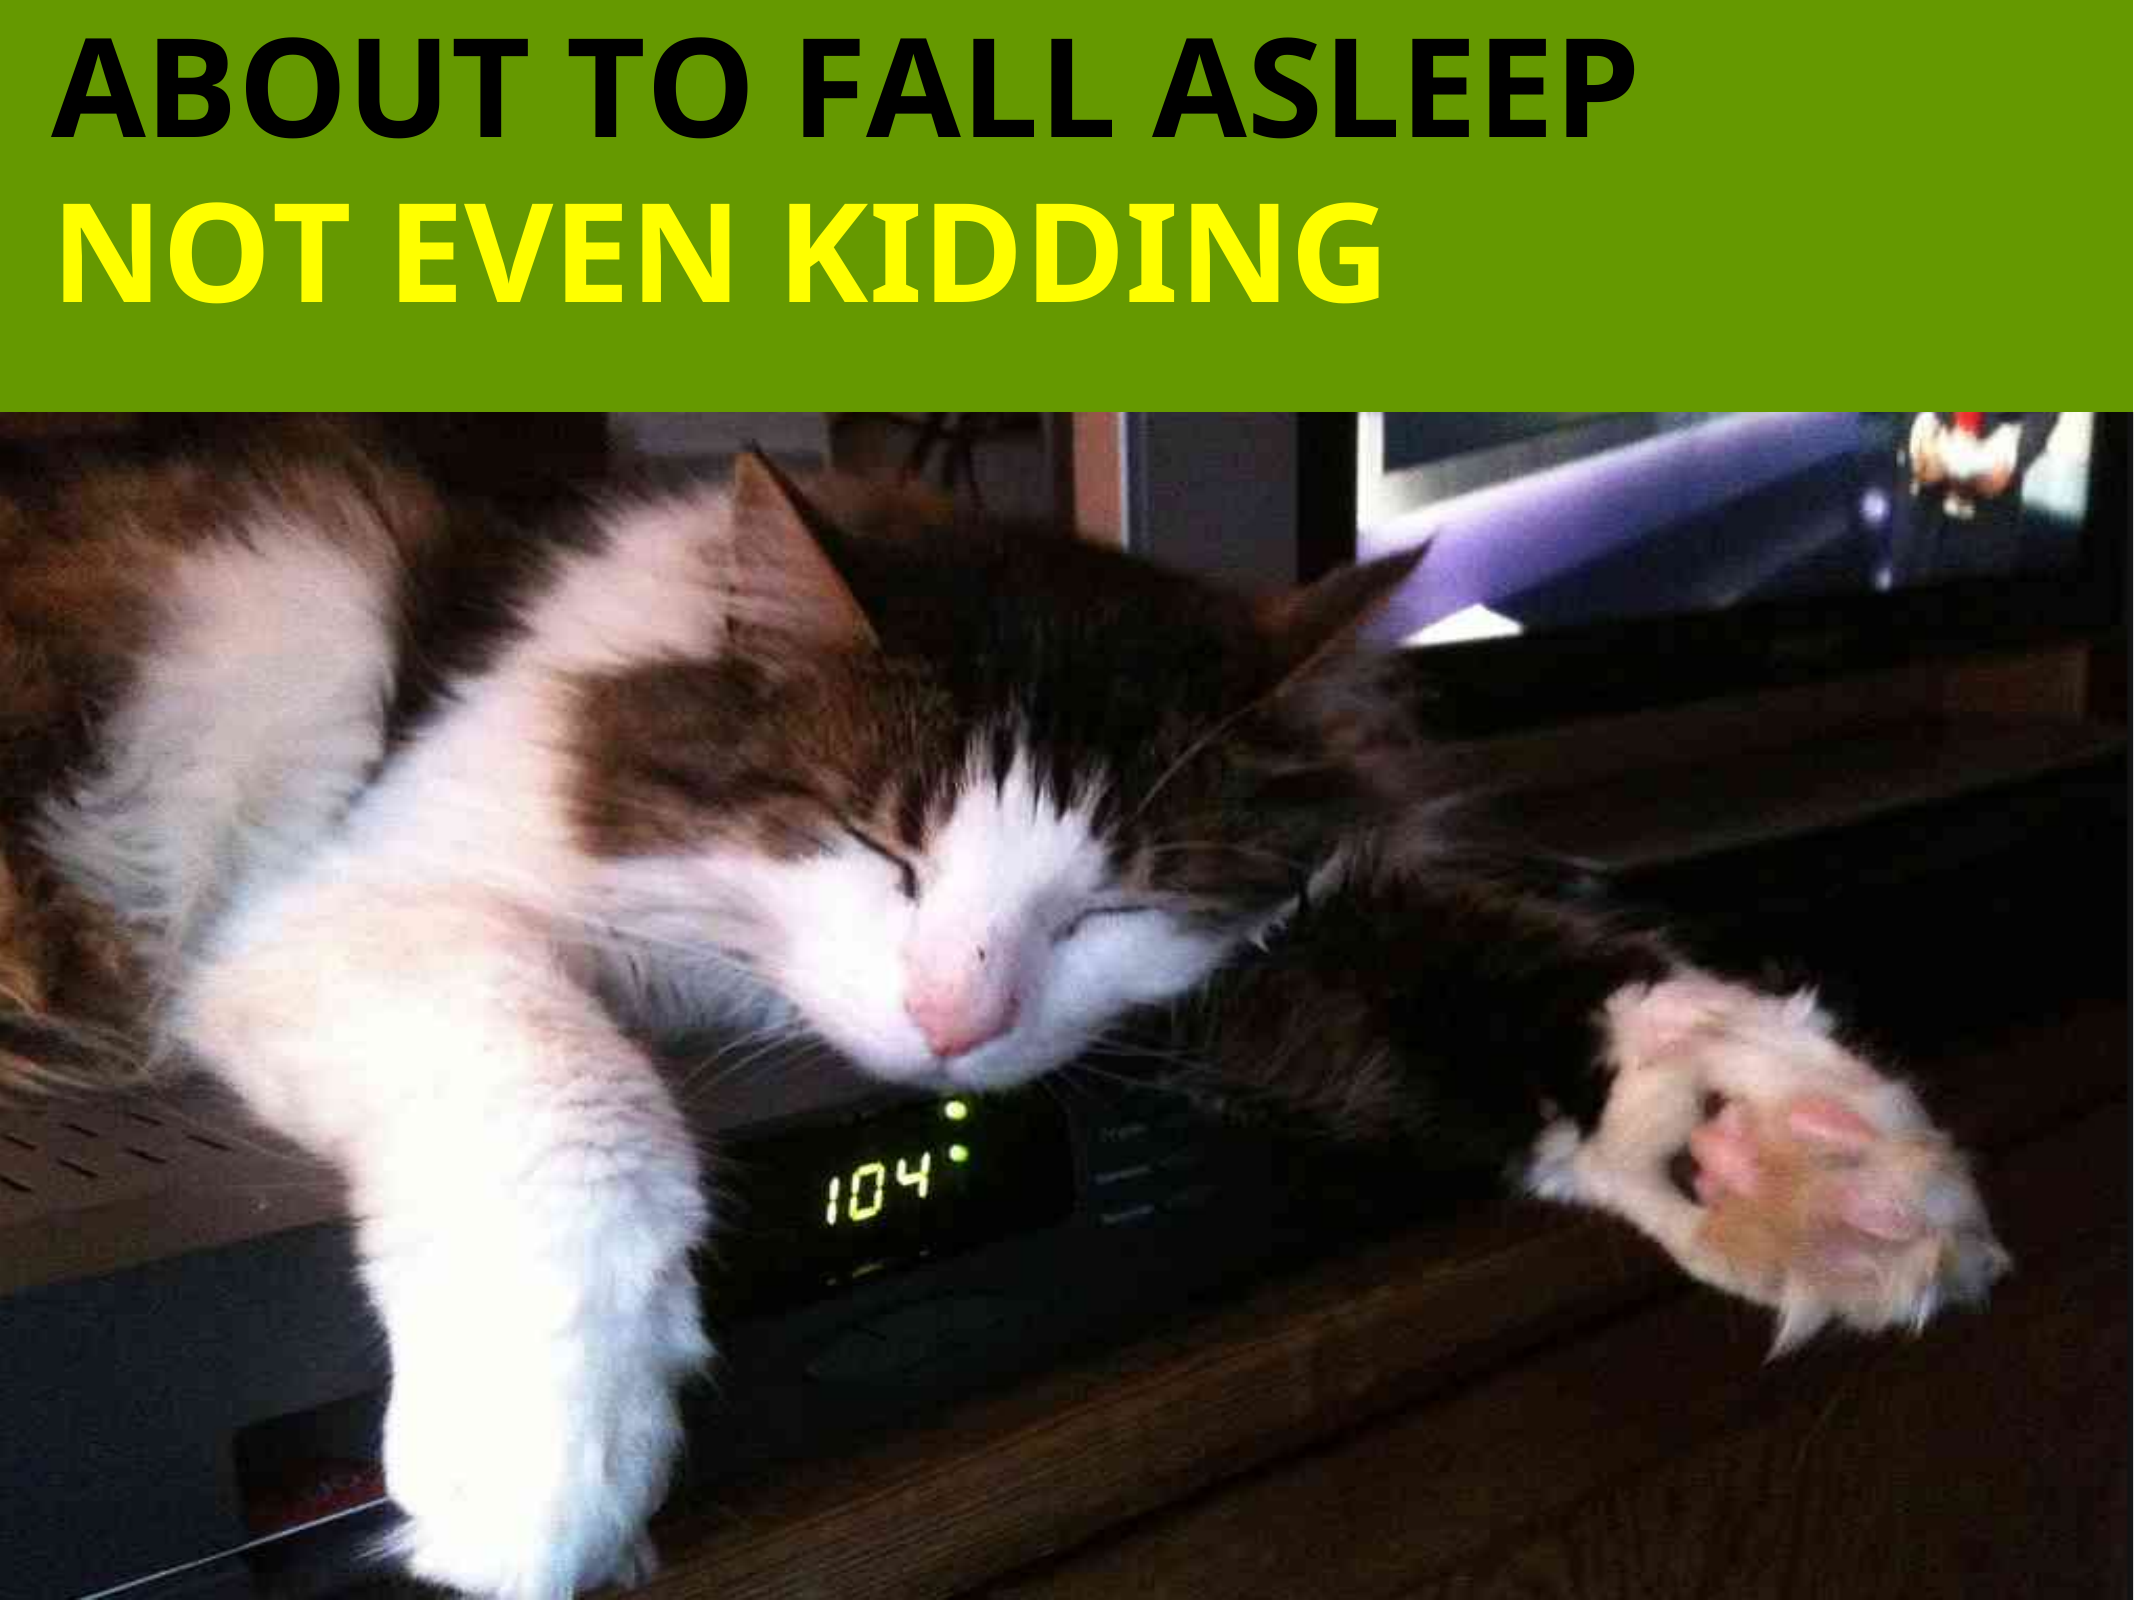

ABOUT TO FALL ASLEEP
NOT EVEN KIDDING